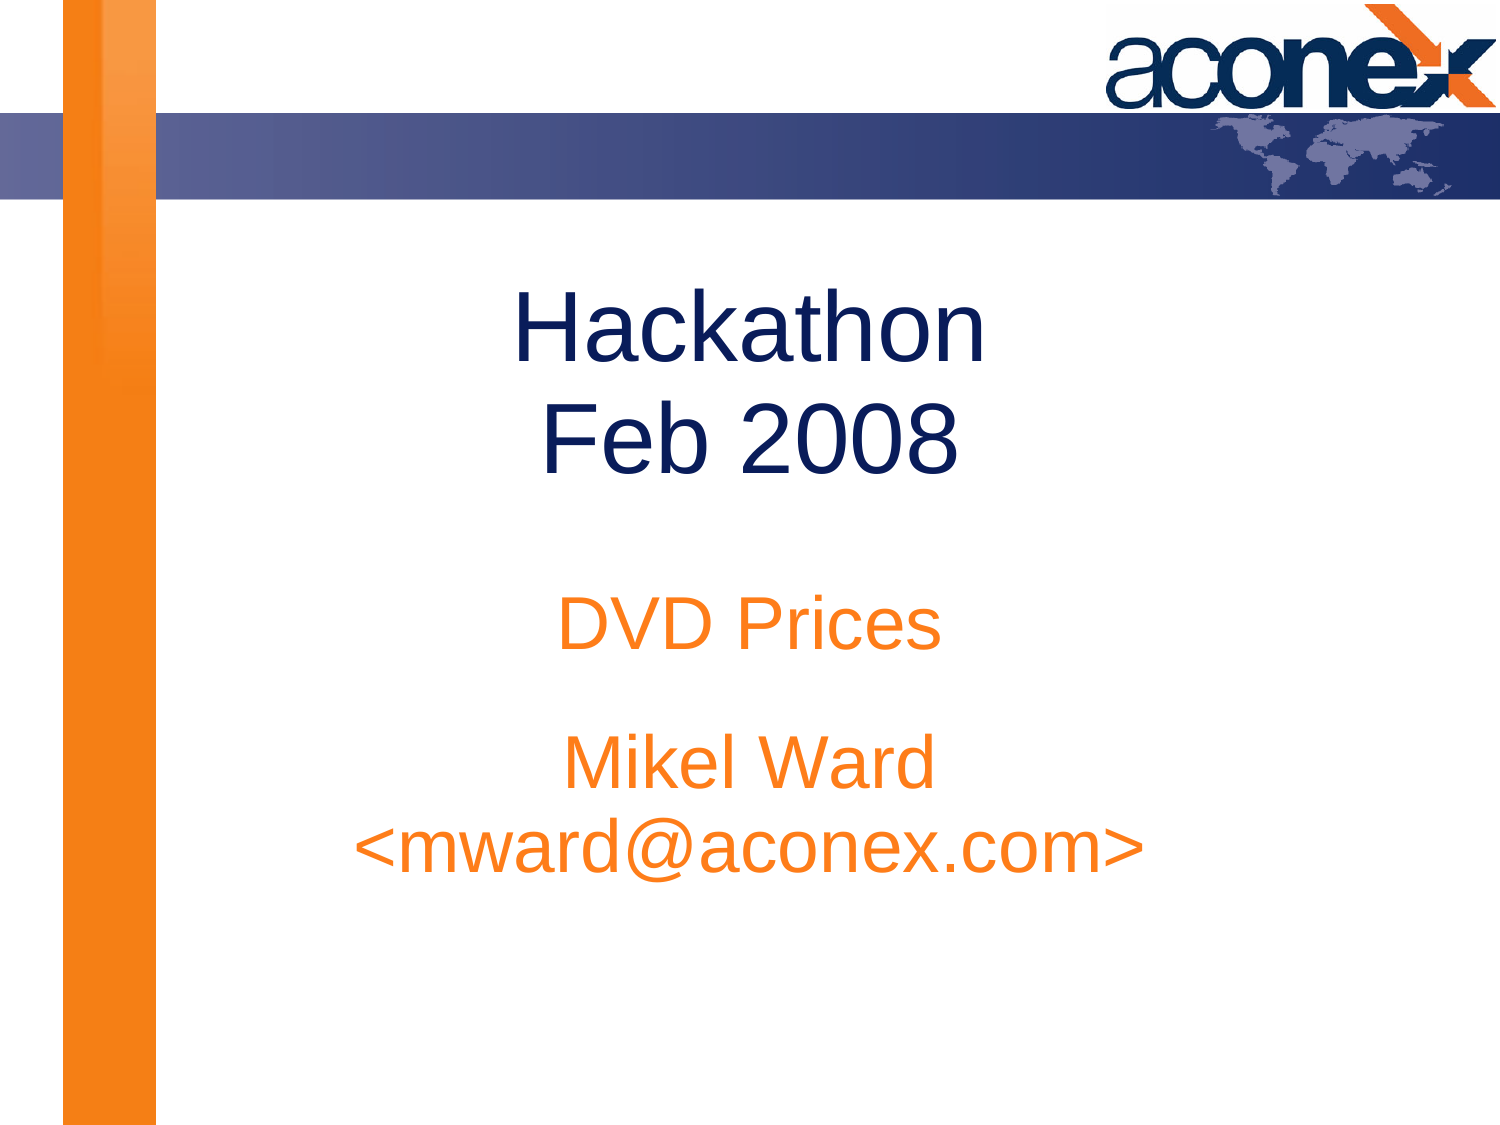

# Hackathon Feb 2008
DVD Prices
Mikel Ward
<mward@aconex.com>